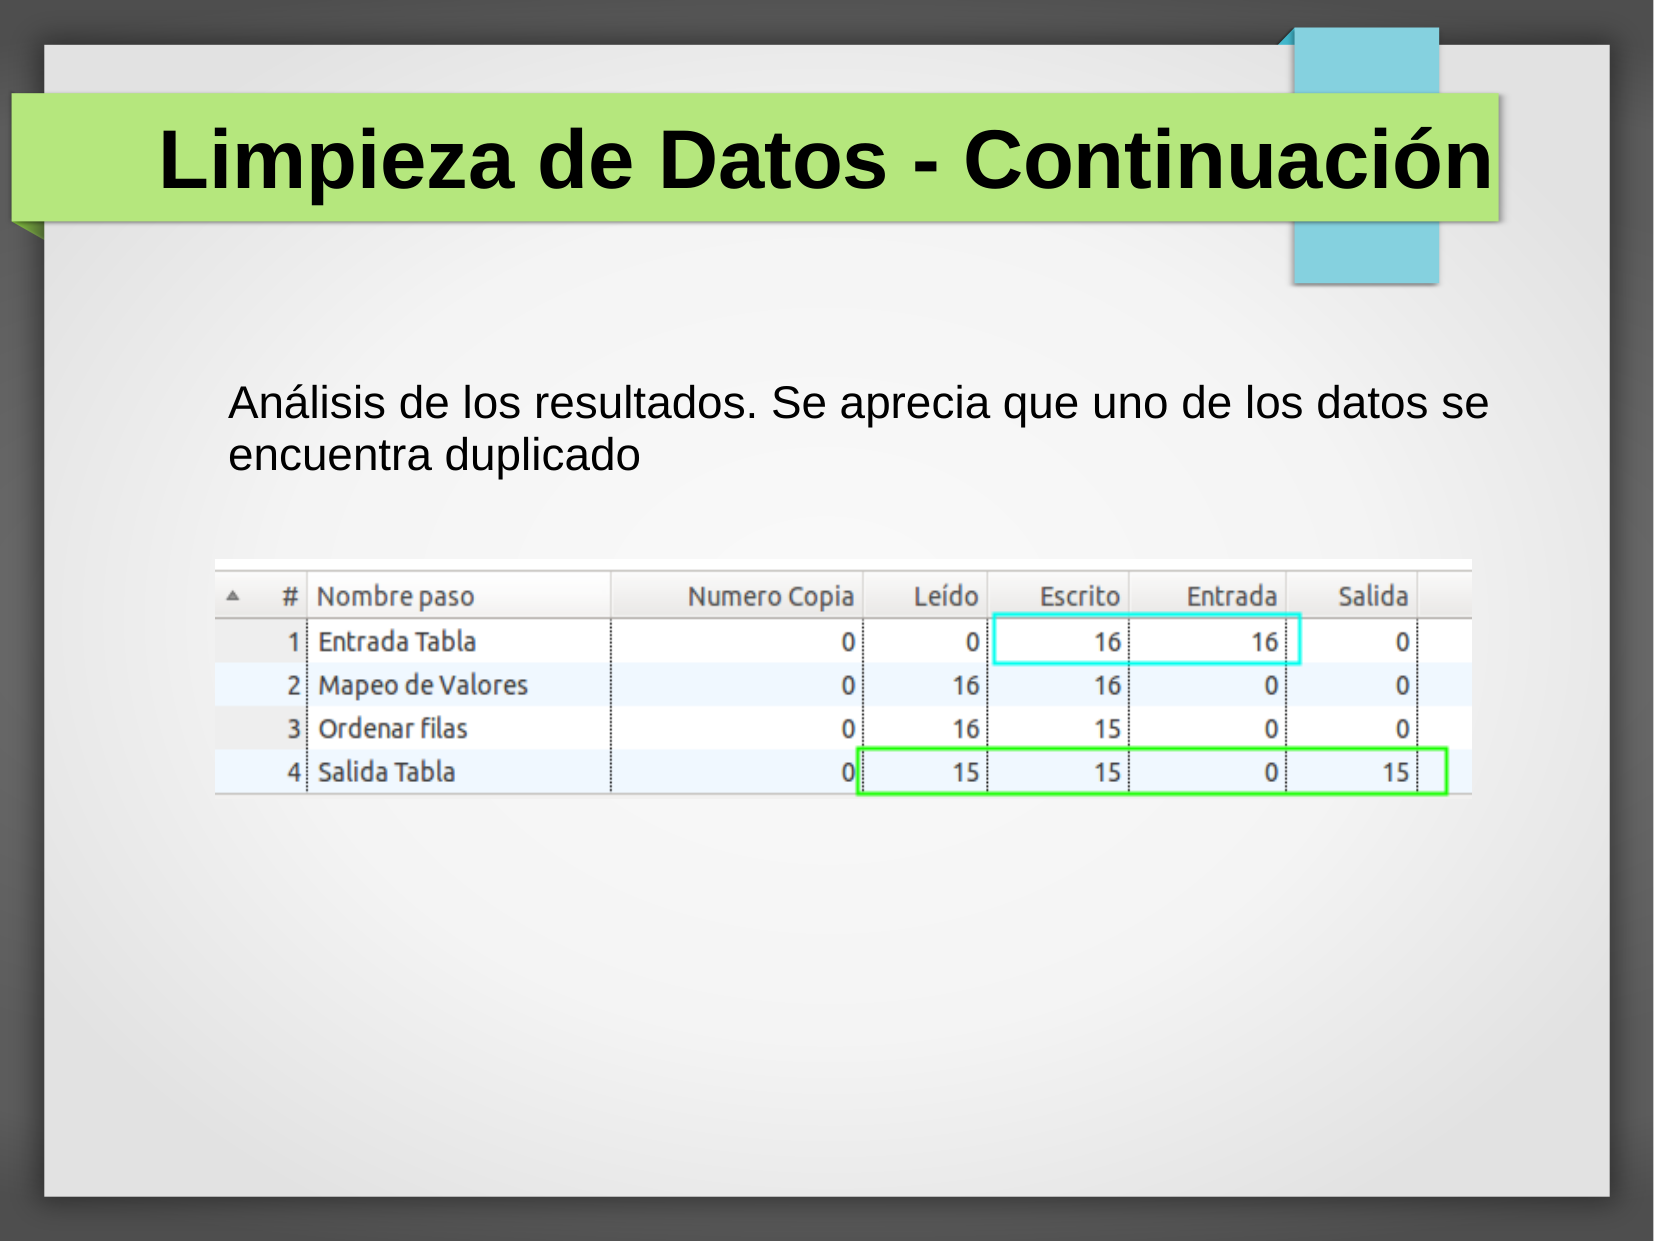

# Limpieza de Datos - Continuación
Análisis de los resultados. Se aprecia que uno de los datos se
encuentra duplicado